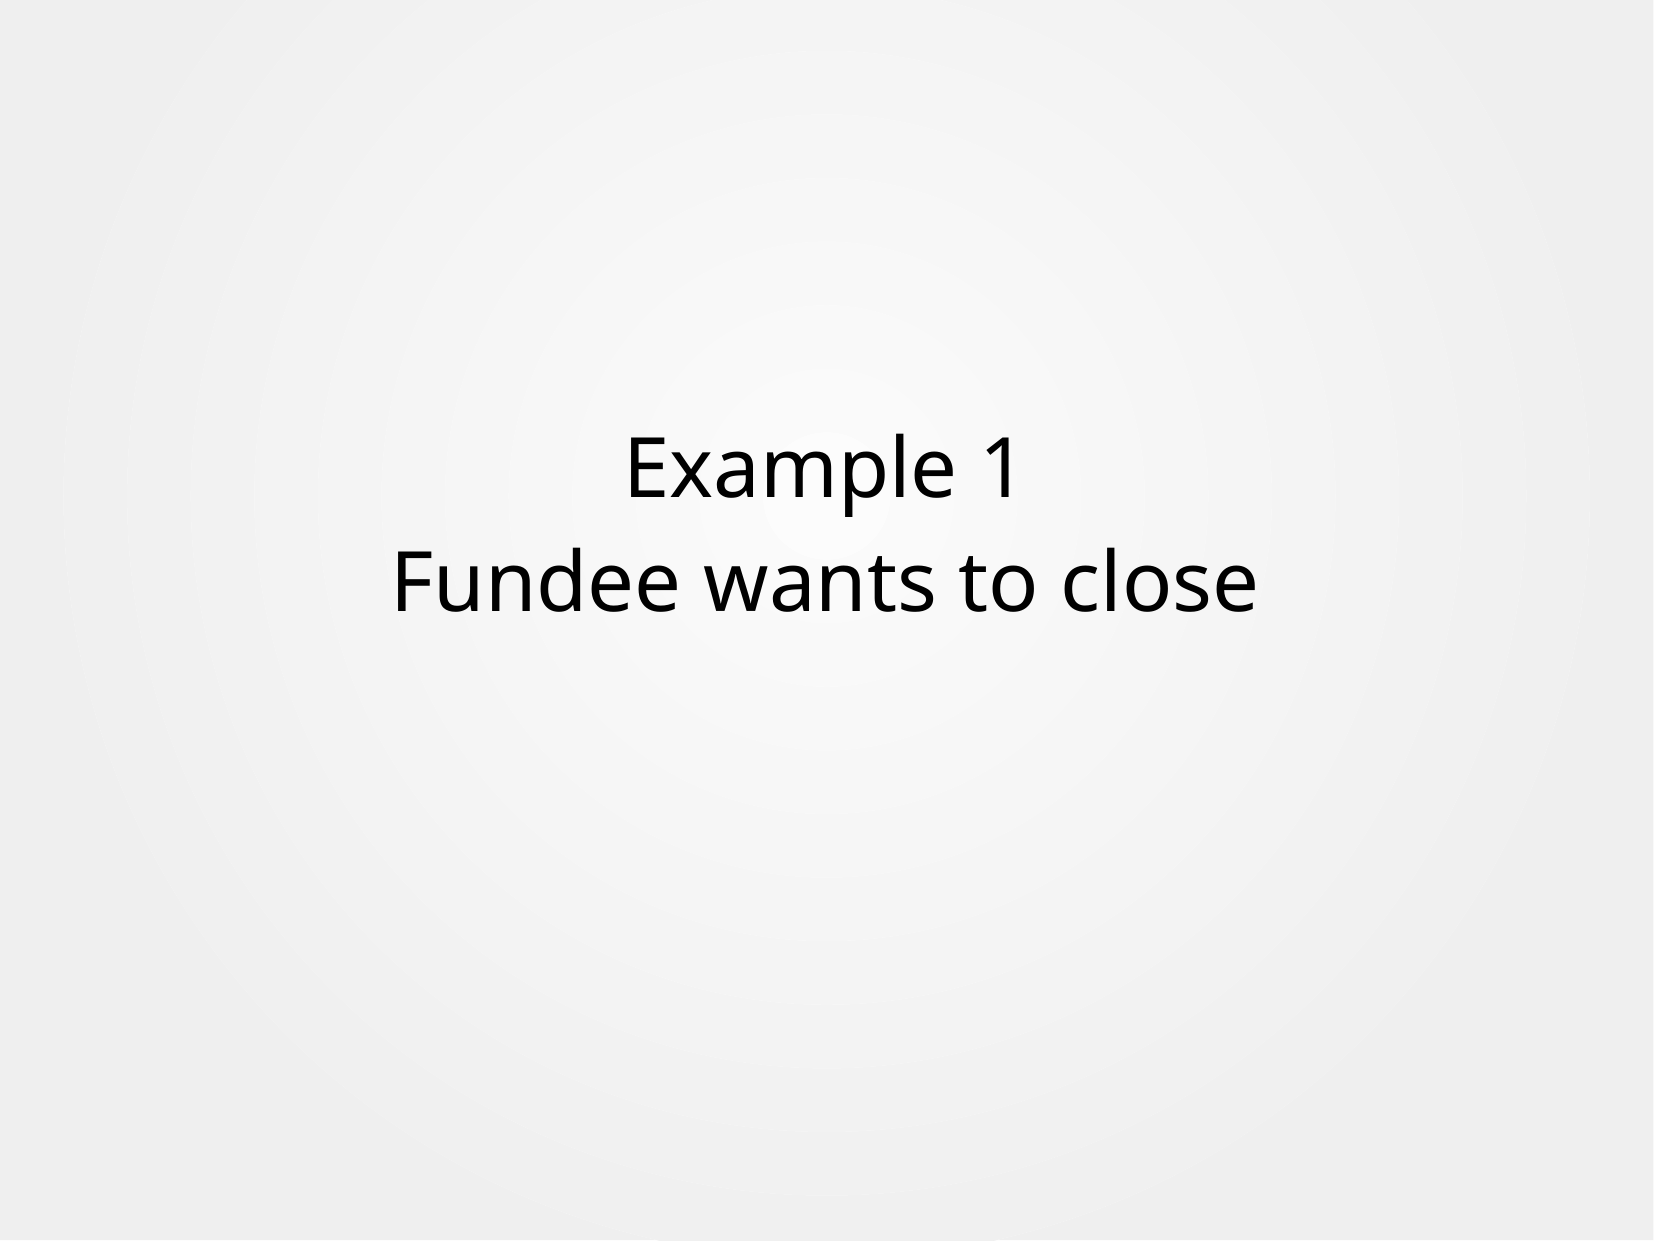

# Example 1
Fundee wants to close